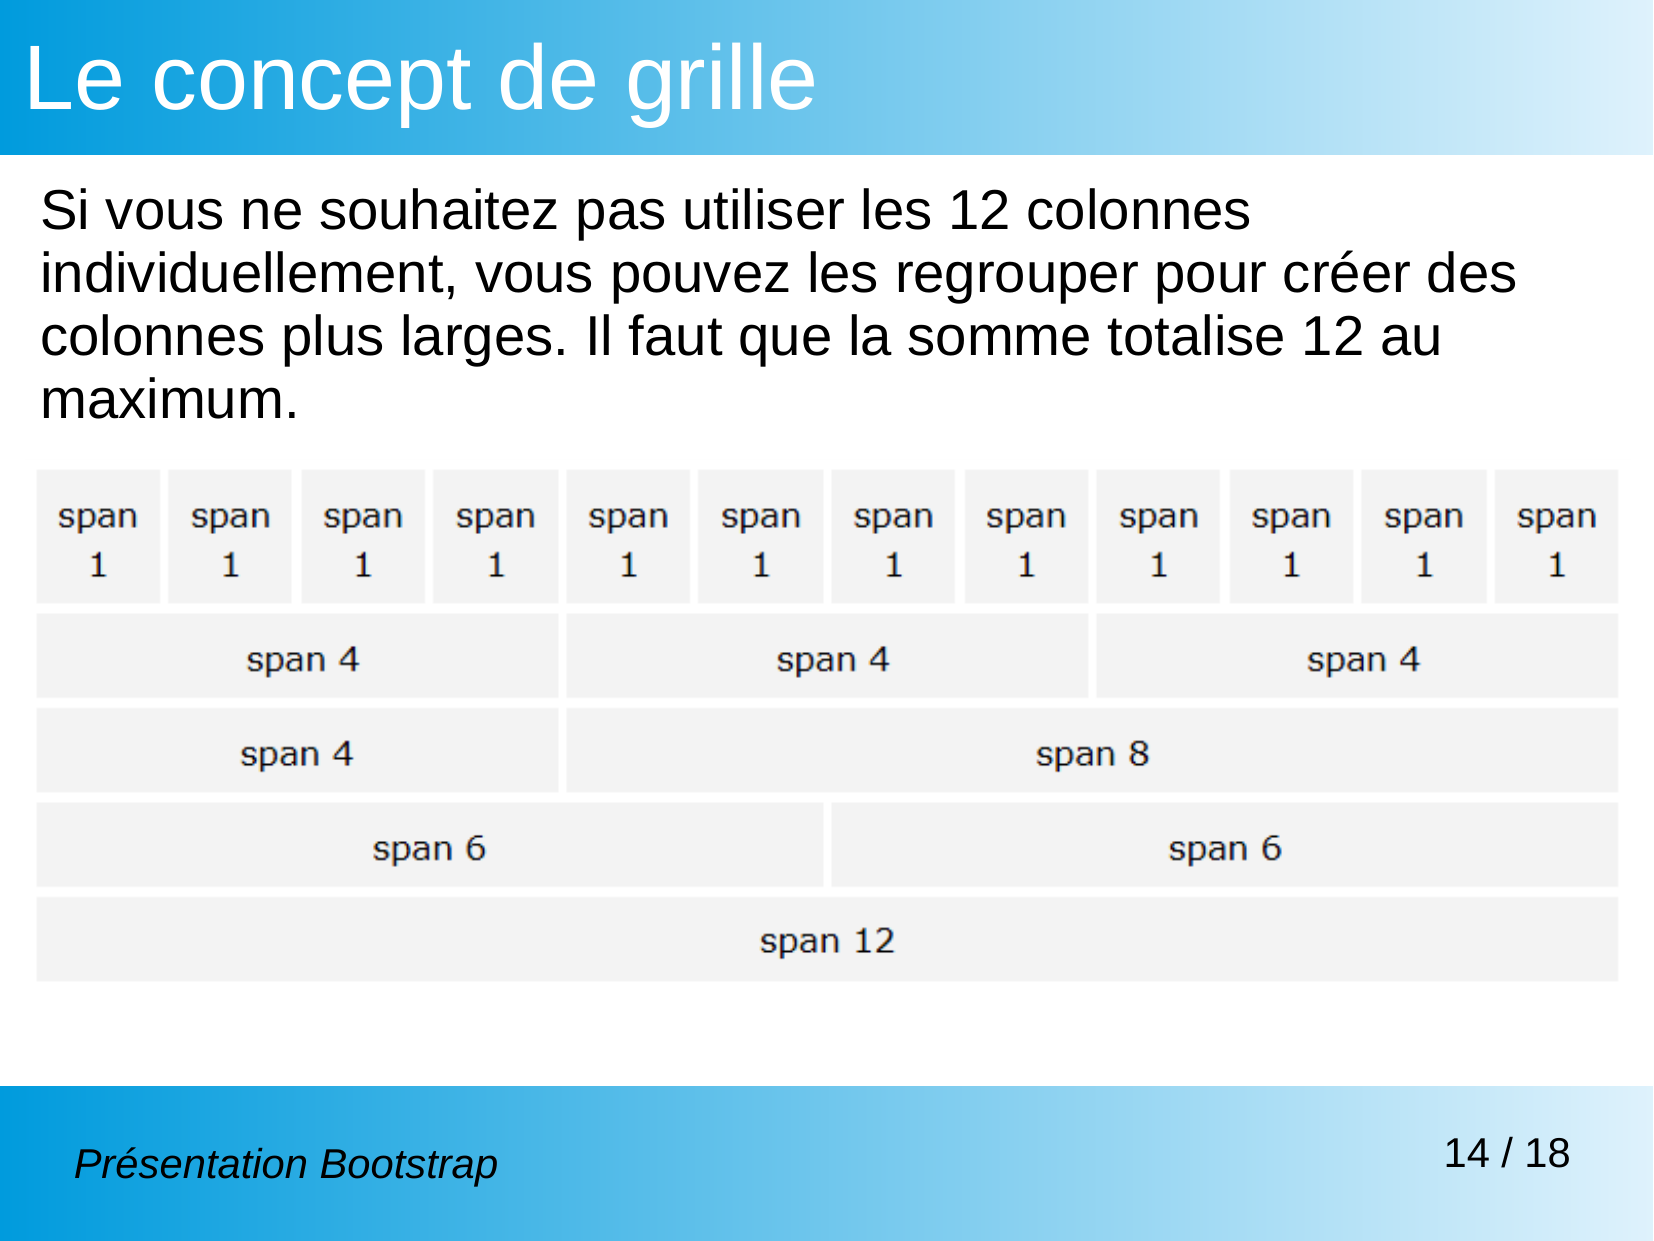

# Le concept de grille
Si vous ne souhaitez pas utiliser les 12 colonnes individuellement, vous pouvez les regrouper pour créer des colonnes plus larges. Il faut que la somme totalise 12 au maximum.